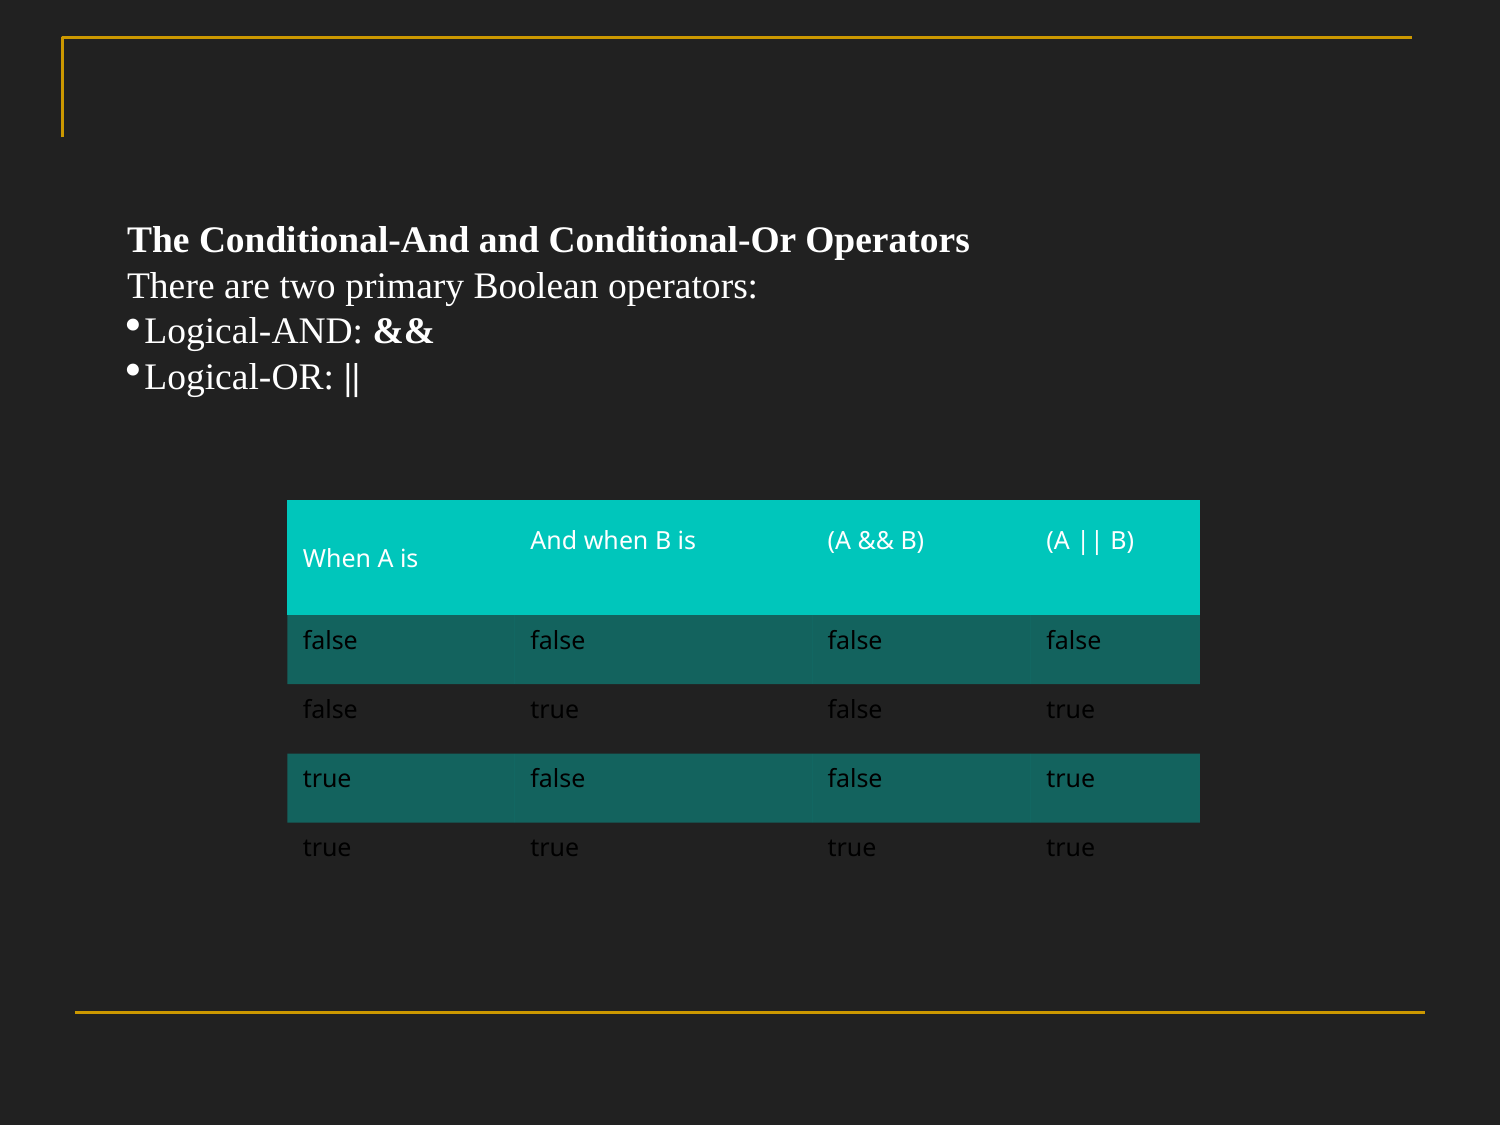

The Conditional-And and Conditional-Or Operators
There are two primary Boolean operators:
Logical-AND: &&
Logical-OR: ||
| When A is | And when B is | (A && B) | (A || B) |
| --- | --- | --- | --- |
| false | false | false | false |
| false | true | false | true |
| true | false | false | true |
| true | true | true | true |